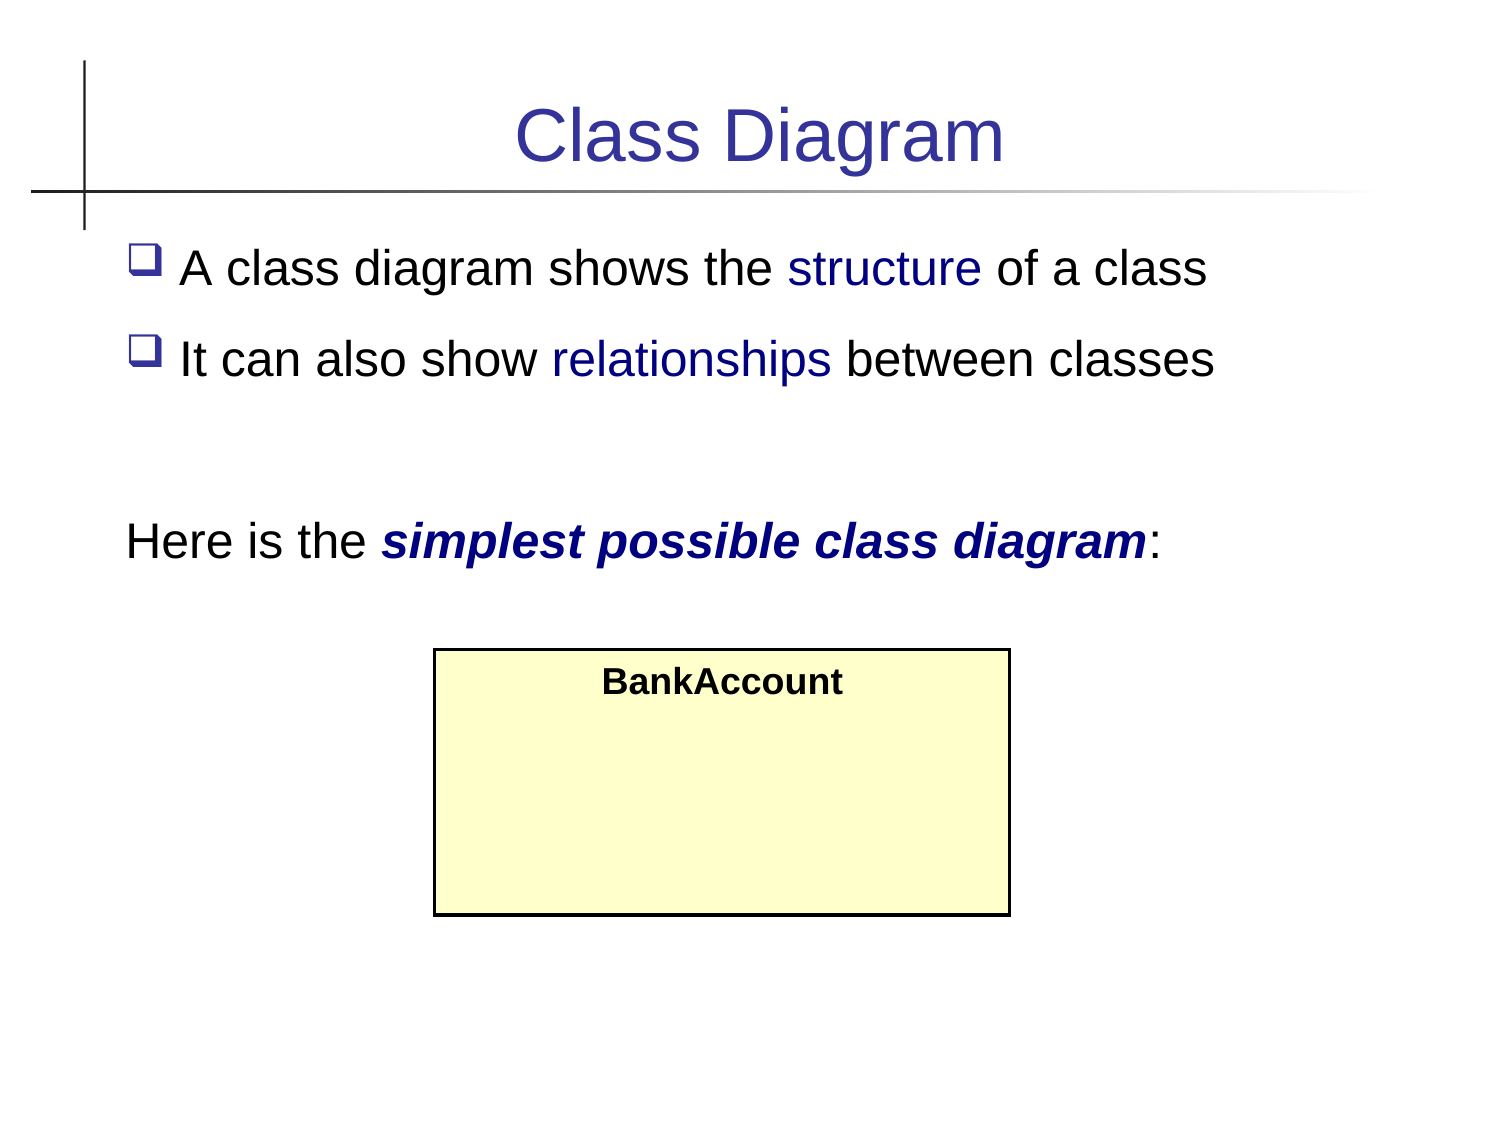

# Class Diagram
A class diagram shows the structure of a class
It can also show relationships between classes
Here is the simplest possible class diagram:
BankAccount